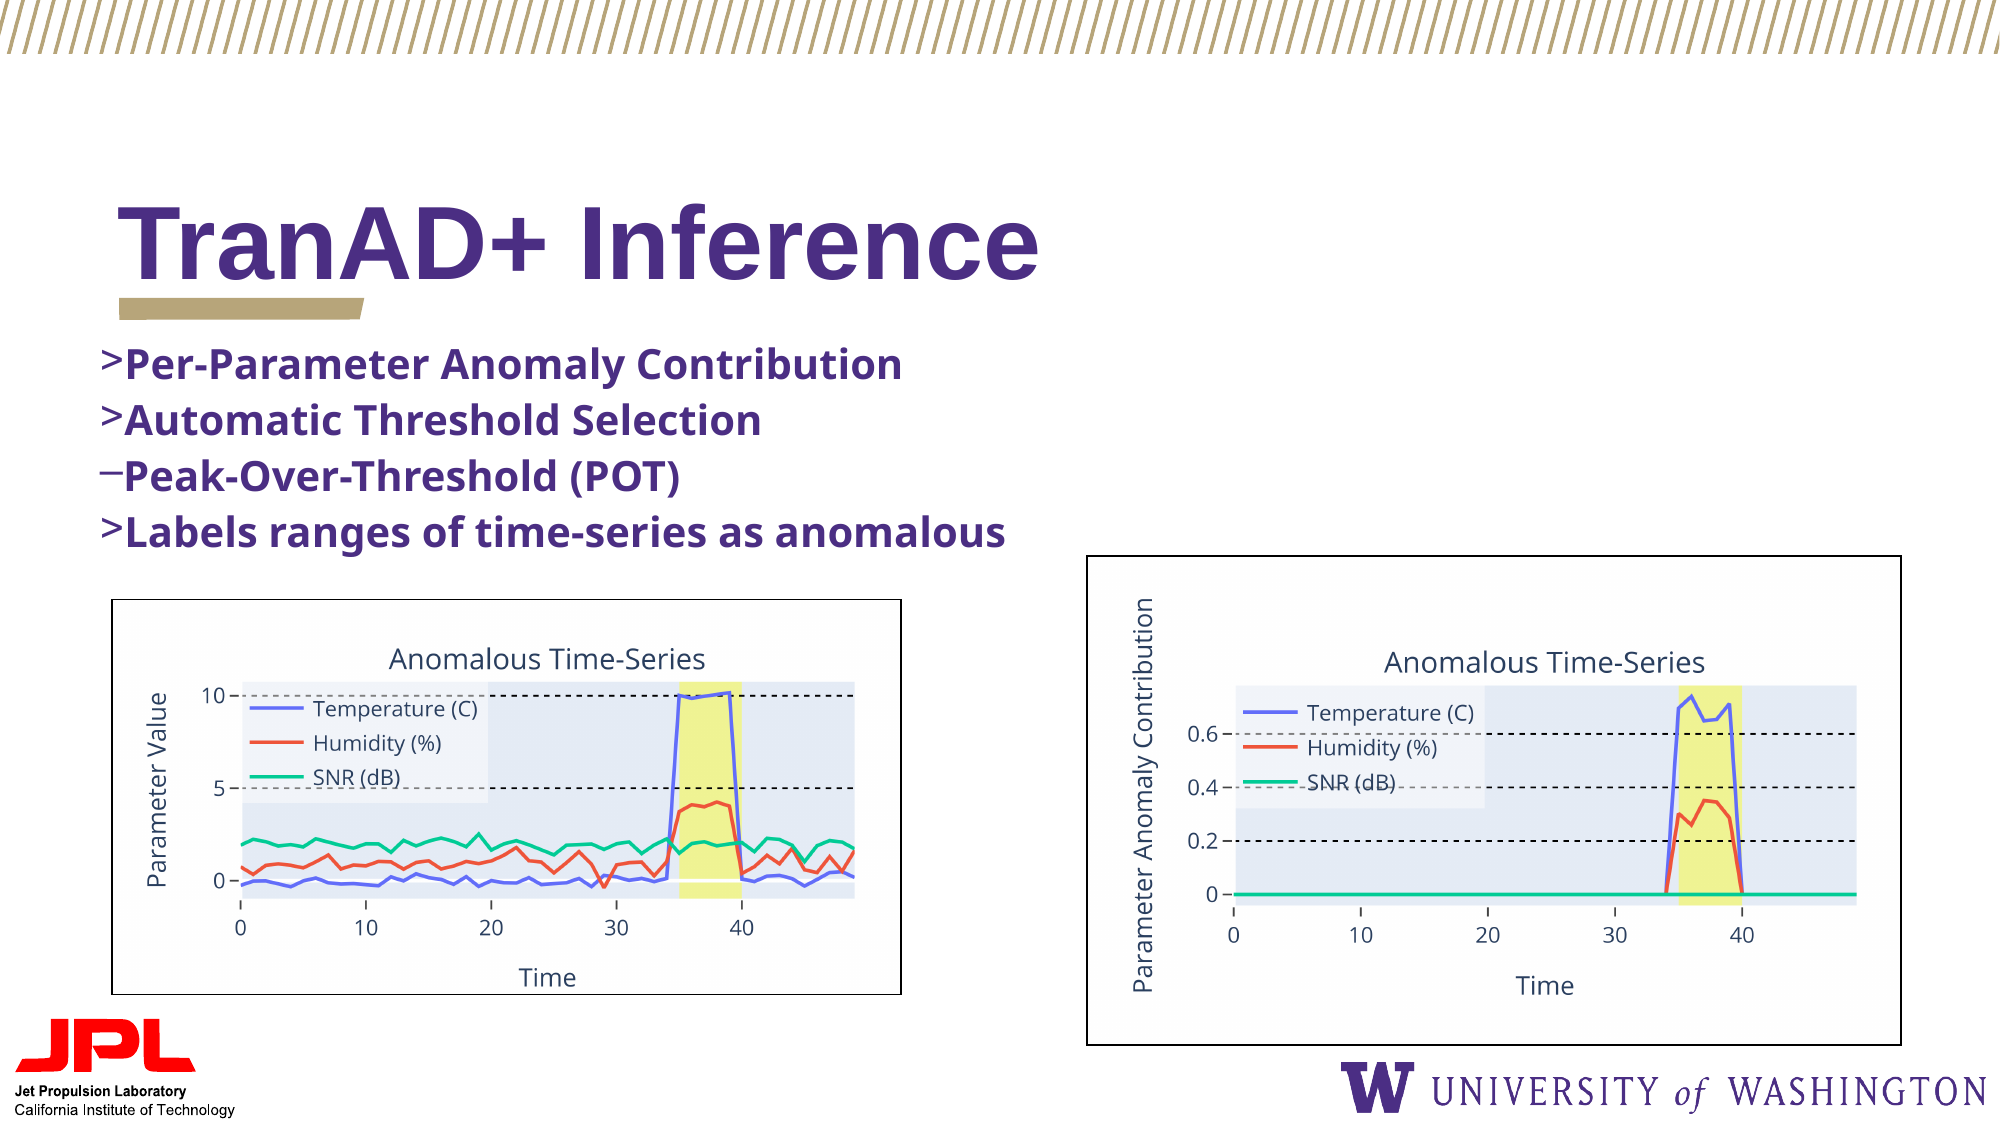

# TranAD+ Inference
Per-Parameter Anomaly Contribution
Automatic Threshold Selection
Peak-Over-Threshold (POT)
Labels ranges of time-series as anomalous